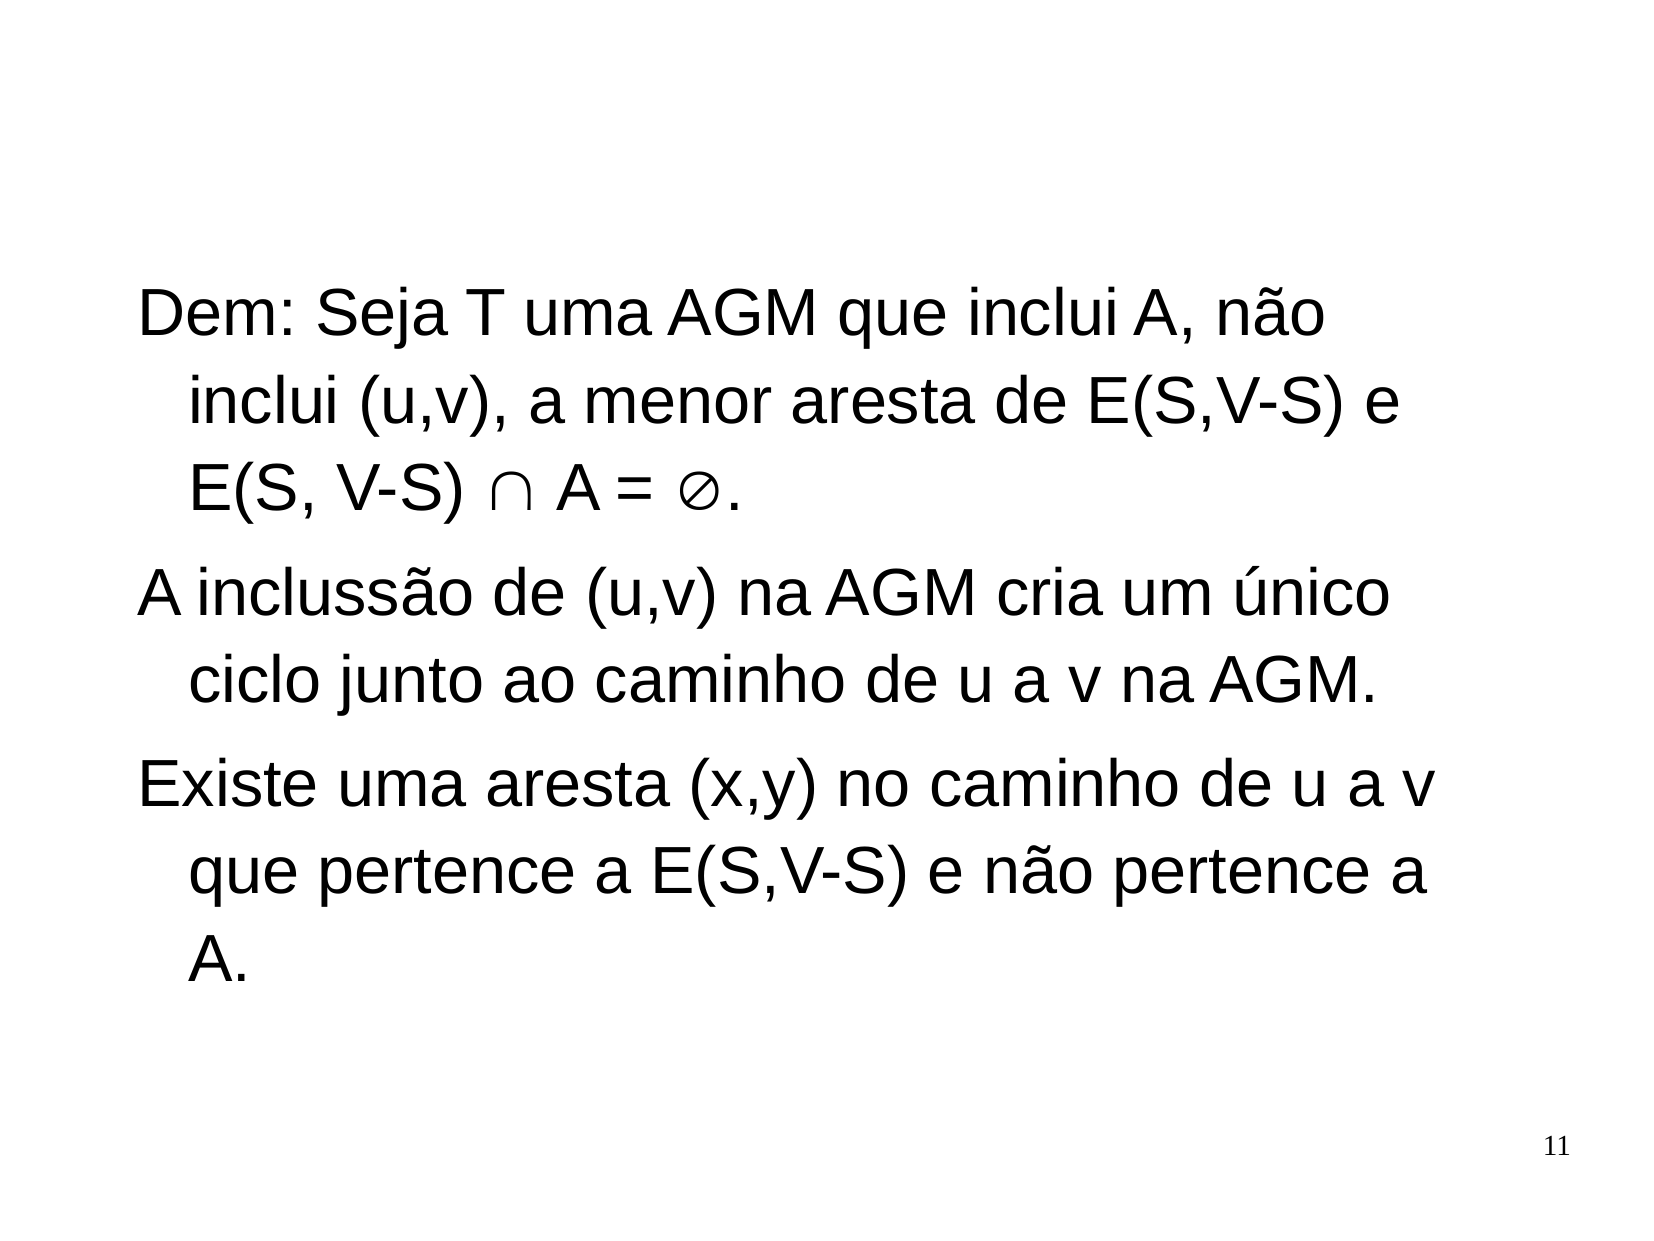

#
Dem: Seja T uma AGM que inclui A, não inclui (u,v), a menor aresta de E(S,V-S) e E(S, V-S)  A = .
A inclussão de (u,v) na AGM cria um único ciclo junto ao caminho de u a v na AGM.
Existe uma aresta (x,y) no caminho de u a v que pertence a E(S,V-S) e não pertence a A.
11